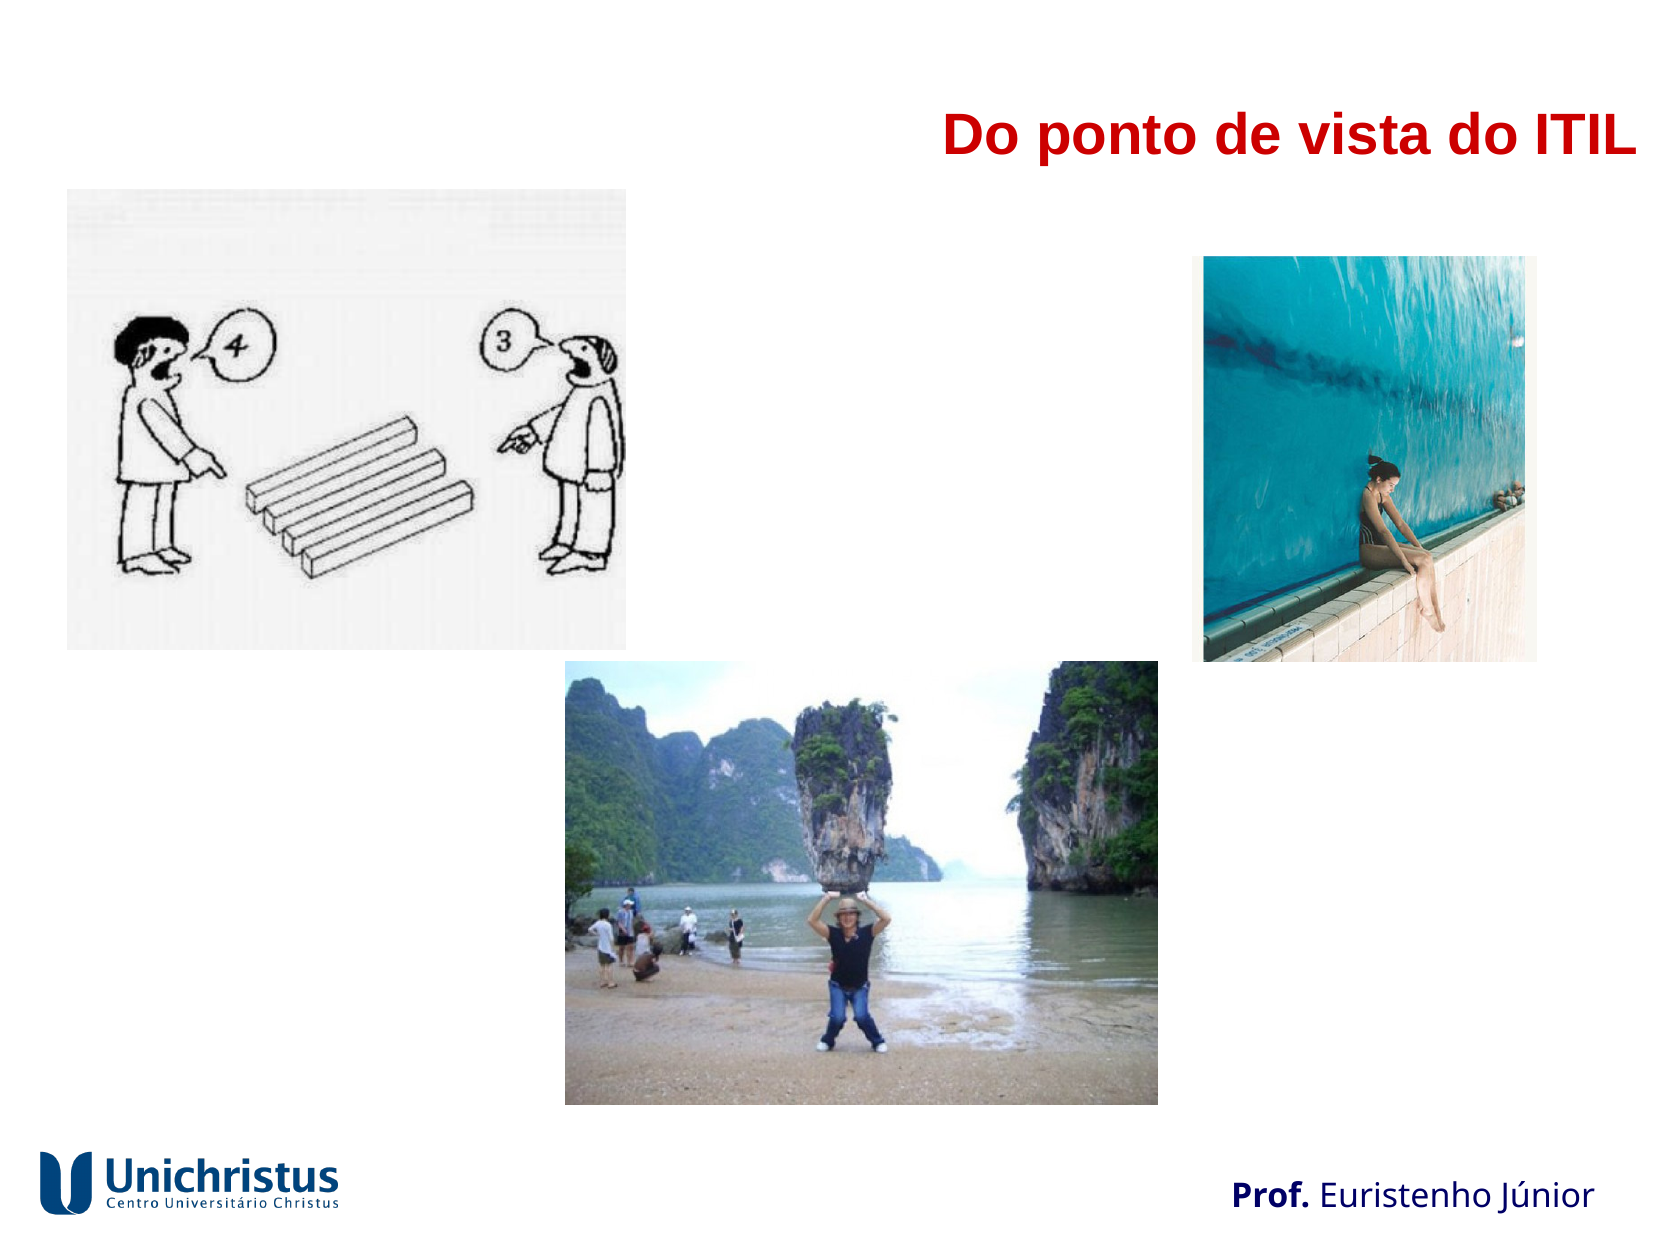

Do ponto de vista do ITIL
Prof. Euristenho Júnior